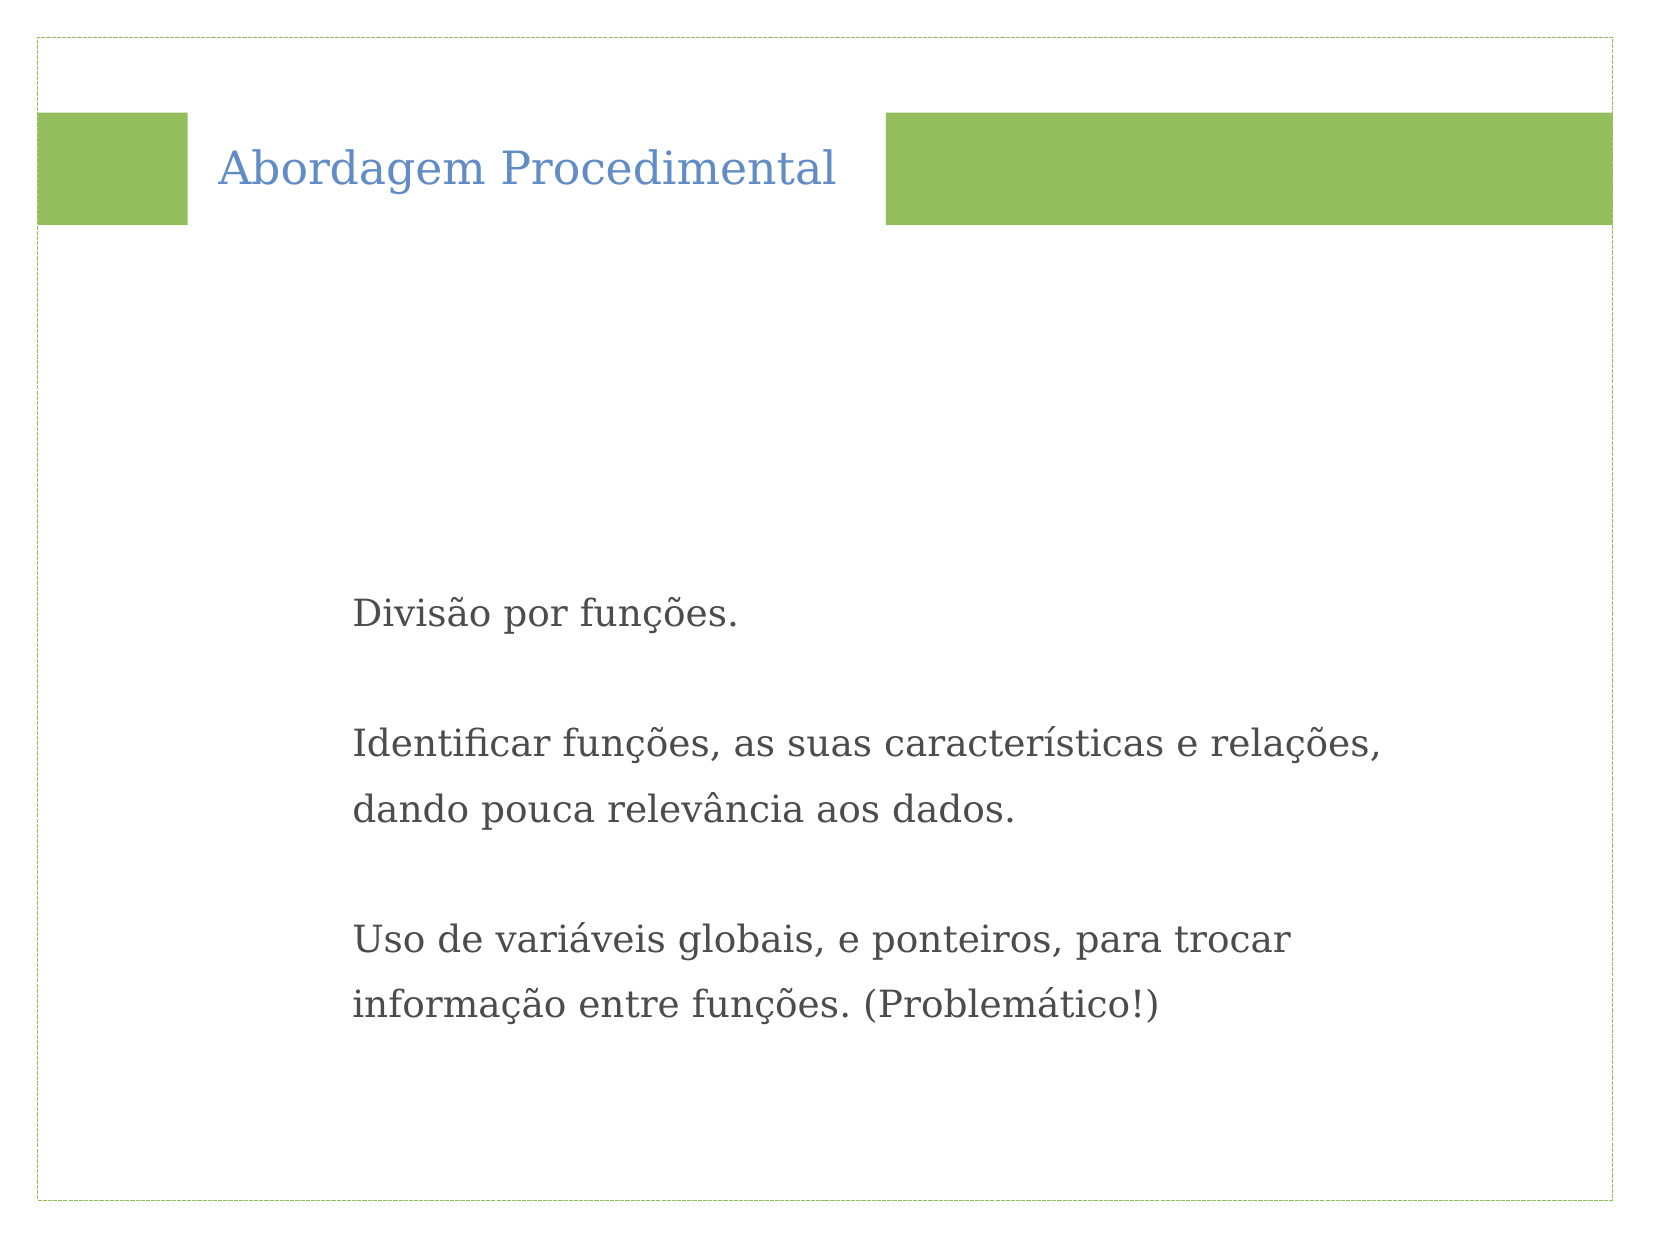

Abordagem Procedimental
Divisão por funções.
Identificar funções, as suas características e relações, dando pouca relevância aos dados.
Uso de variáveis globais, e ponteiros, para trocar informação entre funções. (Problemático!)